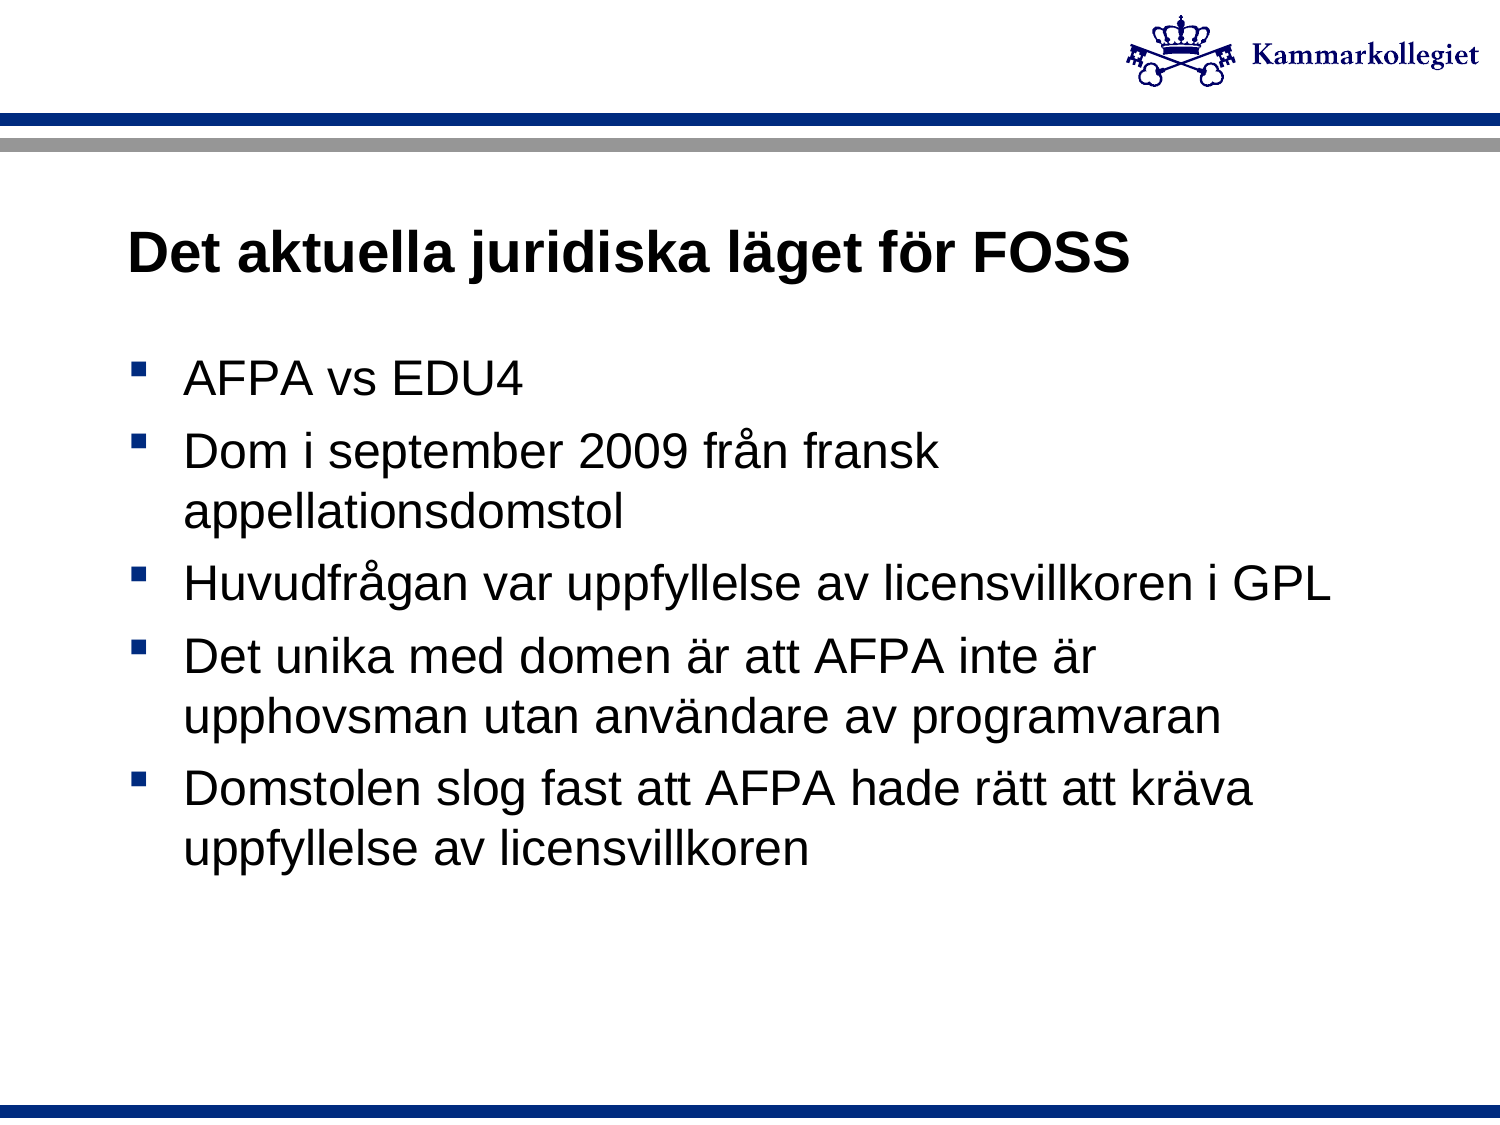

# Det aktuella juridiska läget för FOSS
AFPA vs EDU4
Dom i september 2009 från fransk appellationsdomstol
Huvudfrågan var uppfyllelse av licensvillkoren i GPL
Det unika med domen är att AFPA inte är upphovsman utan användare av programvaran
Domstolen slog fast att AFPA hade rätt att kräva uppfyllelse av licensvillkoren